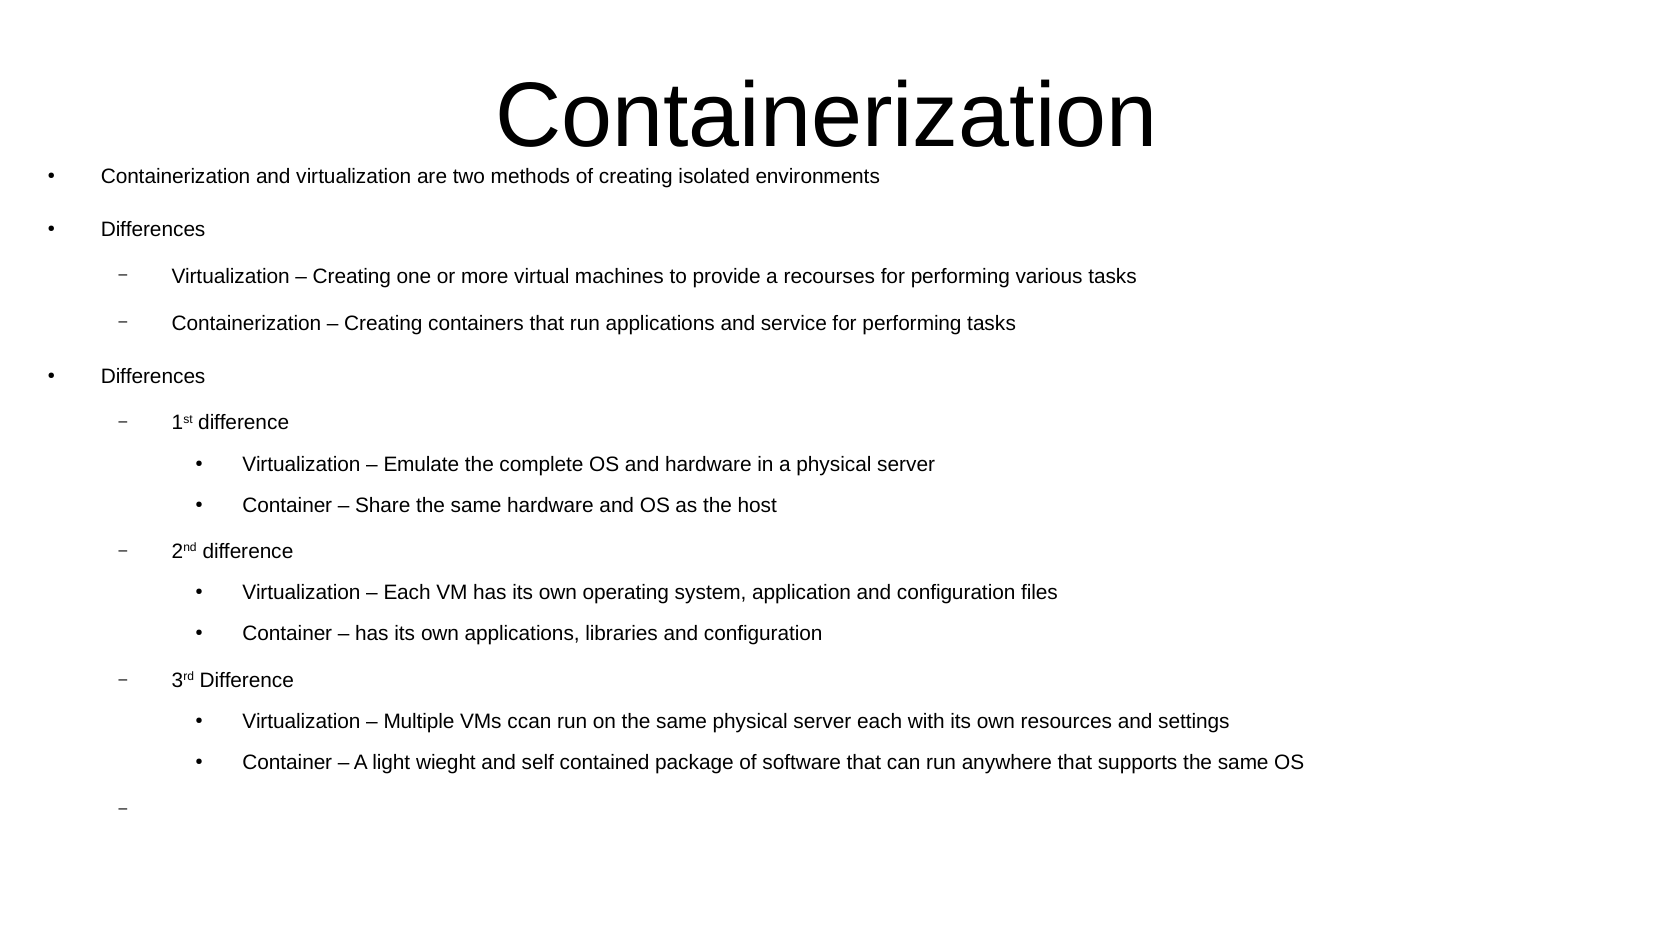

# Containerization
Containerization and virtualization are two methods of creating isolated environments
Differences
Virtualization – Creating one or more virtual machines to provide a recourses for performing various tasks
Containerization – Creating containers that run applications and service for performing tasks
Differences
1st difference
Virtualization – Emulate the complete OS and hardware in a physical server
Container – Share the same hardware and OS as the host
2nd difference
Virtualization – Each VM has its own operating system, application and configuration files
Container – has its own applications, libraries and configuration
3rd Difference
Virtualization – Multiple VMs ccan run on the same physical server each with its own resources and settings
Container – A light wieght and self contained package of software that can run anywhere that supports the same OS